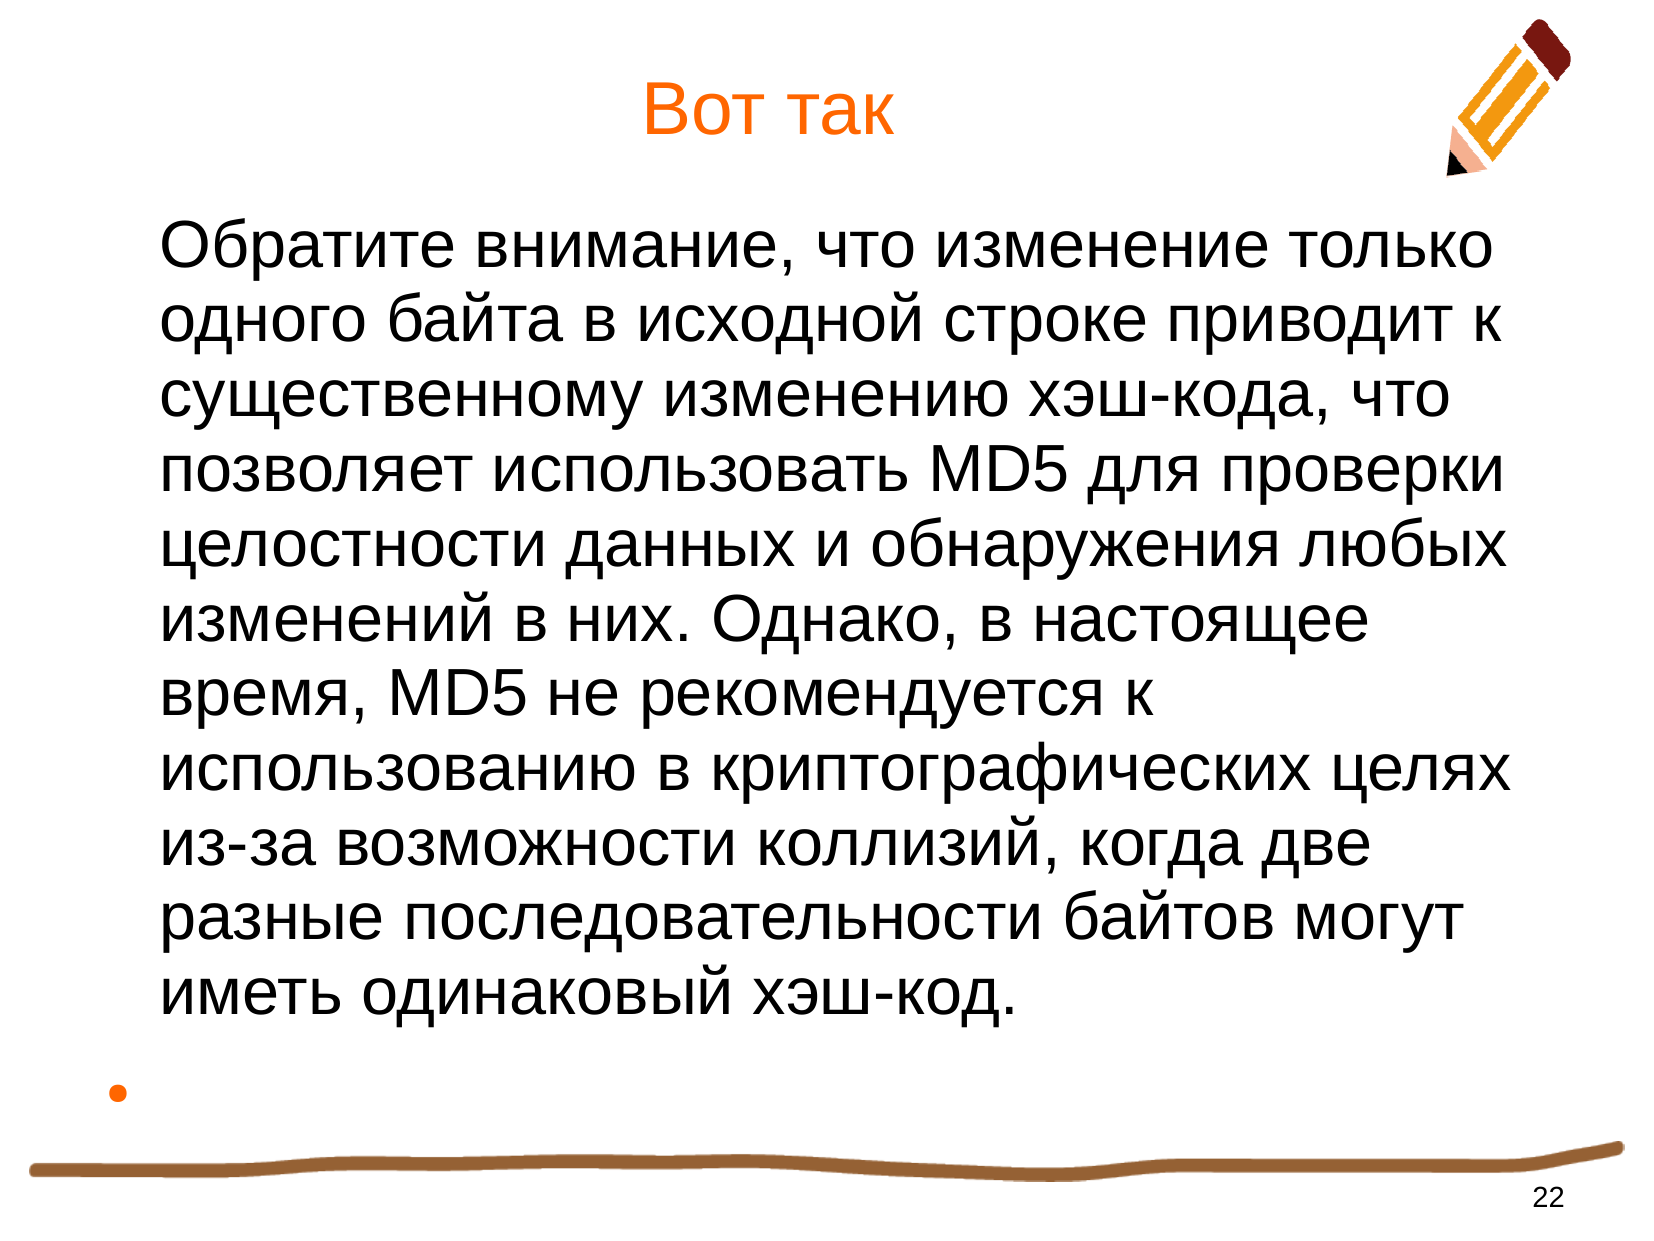

# Вот так
Обратите внимание, что изменение только одного байта в исходной строке приводит к существенному изменению хэш-кода, что позволяет использовать MD5 для проверки целостности данных и обнаружения любых изменений в них. Однако, в настоящее время, MD5 не рекомендуется к использованию в криптографических целях из-за возможности коллизий, когда две разные последовательности байтов могут иметь одинаковый хэш-код.
22